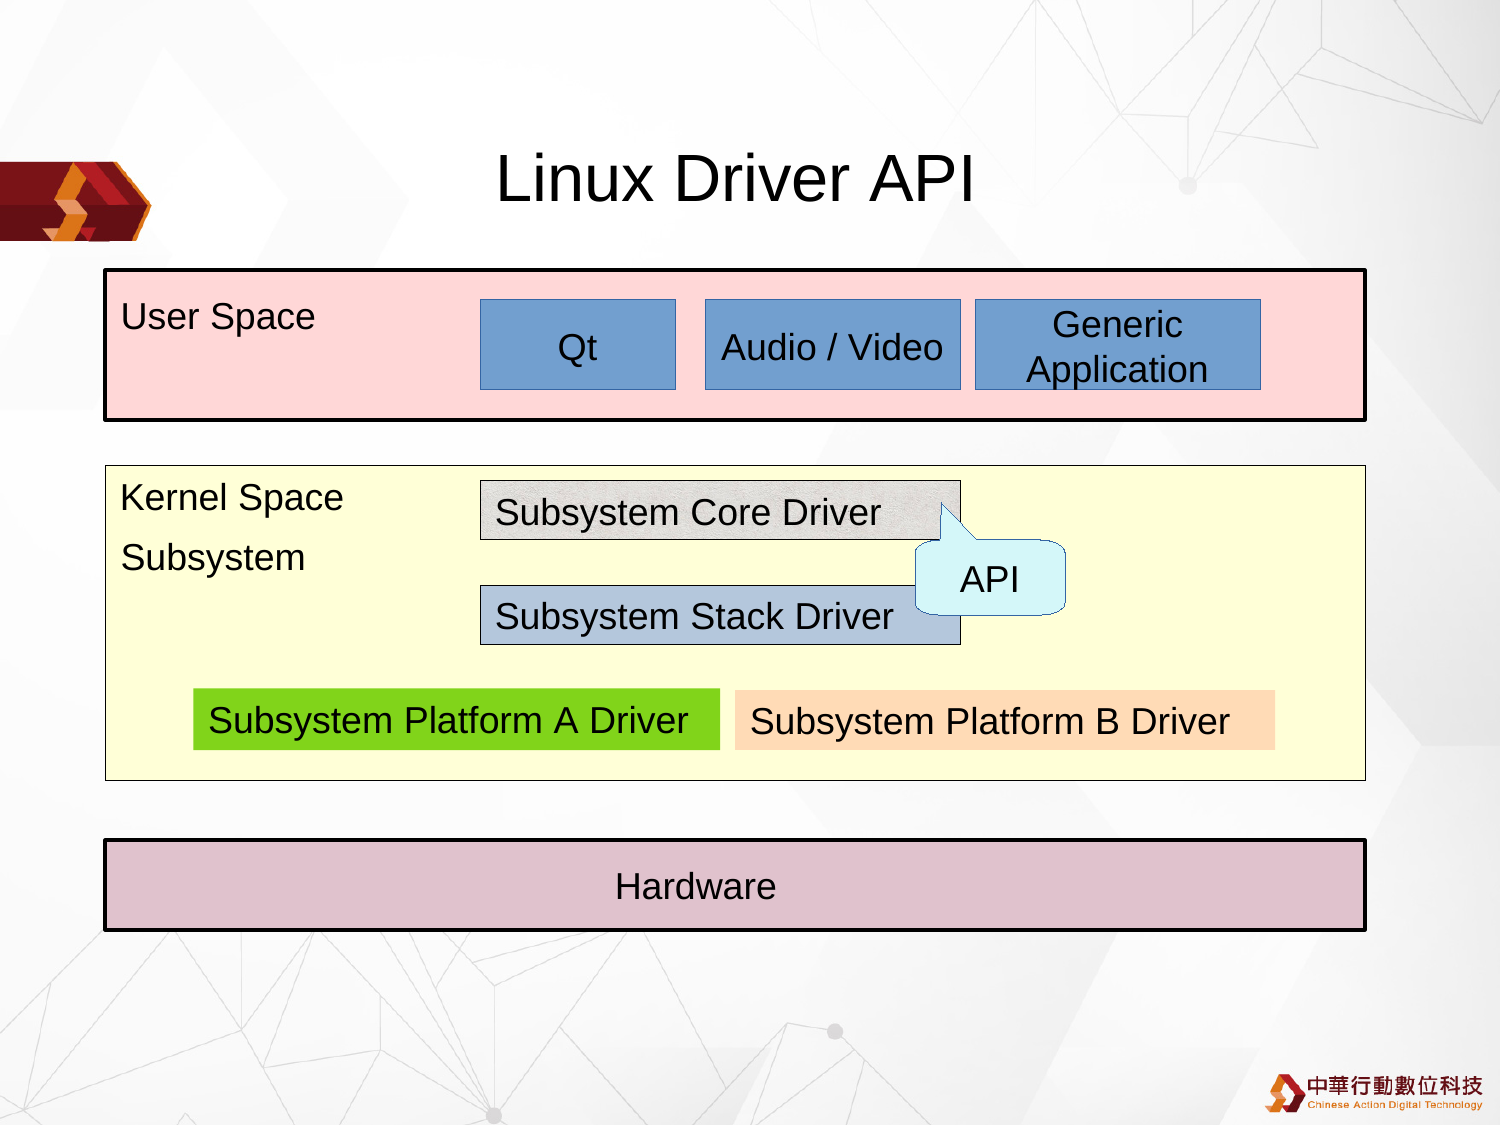

# Linux Driver API
User Space
Qt
Audio / Video
Generic
Application
Kernel Space
Subsystem Core Driver
Subsystem
API
Subsystem Stack Driver
Subsystem Platform A Driver
Subsystem Platform B Driver
Hardware